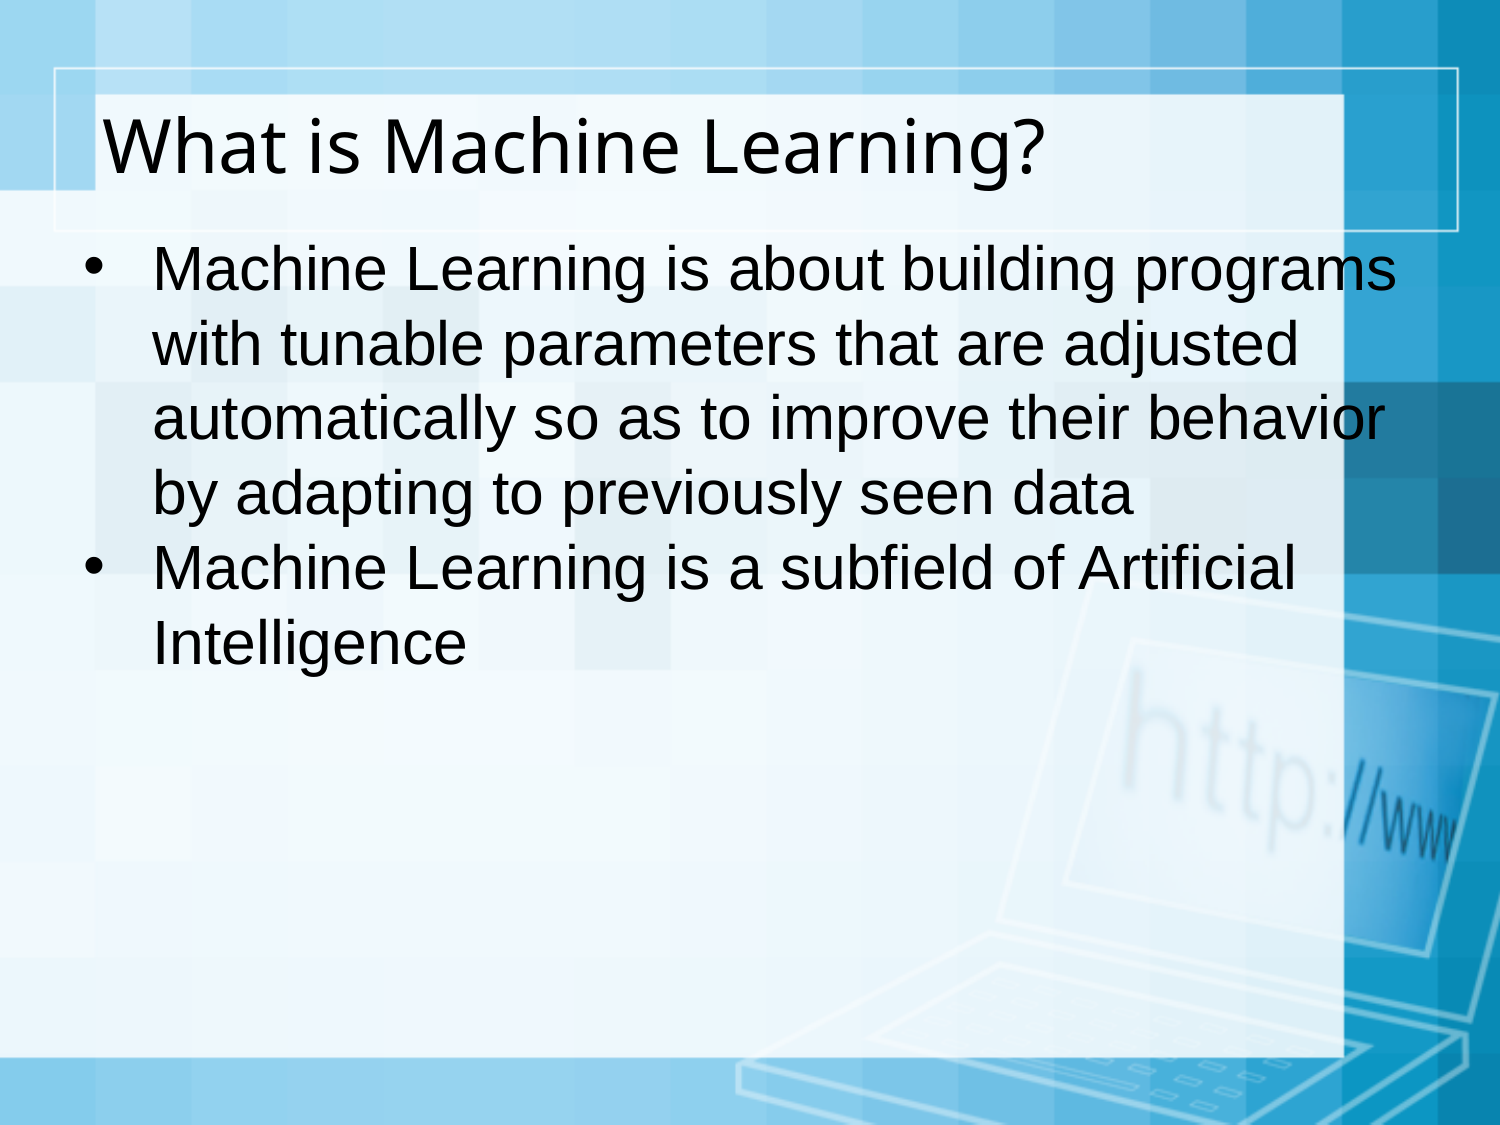

# What is Machine Learning?
Machine Learning is about building programs with tunable parameters that are adjusted automatically so as to improve their behavior by adapting to previously seen data
Machine Learning is a subfield of Artificial Intelligence